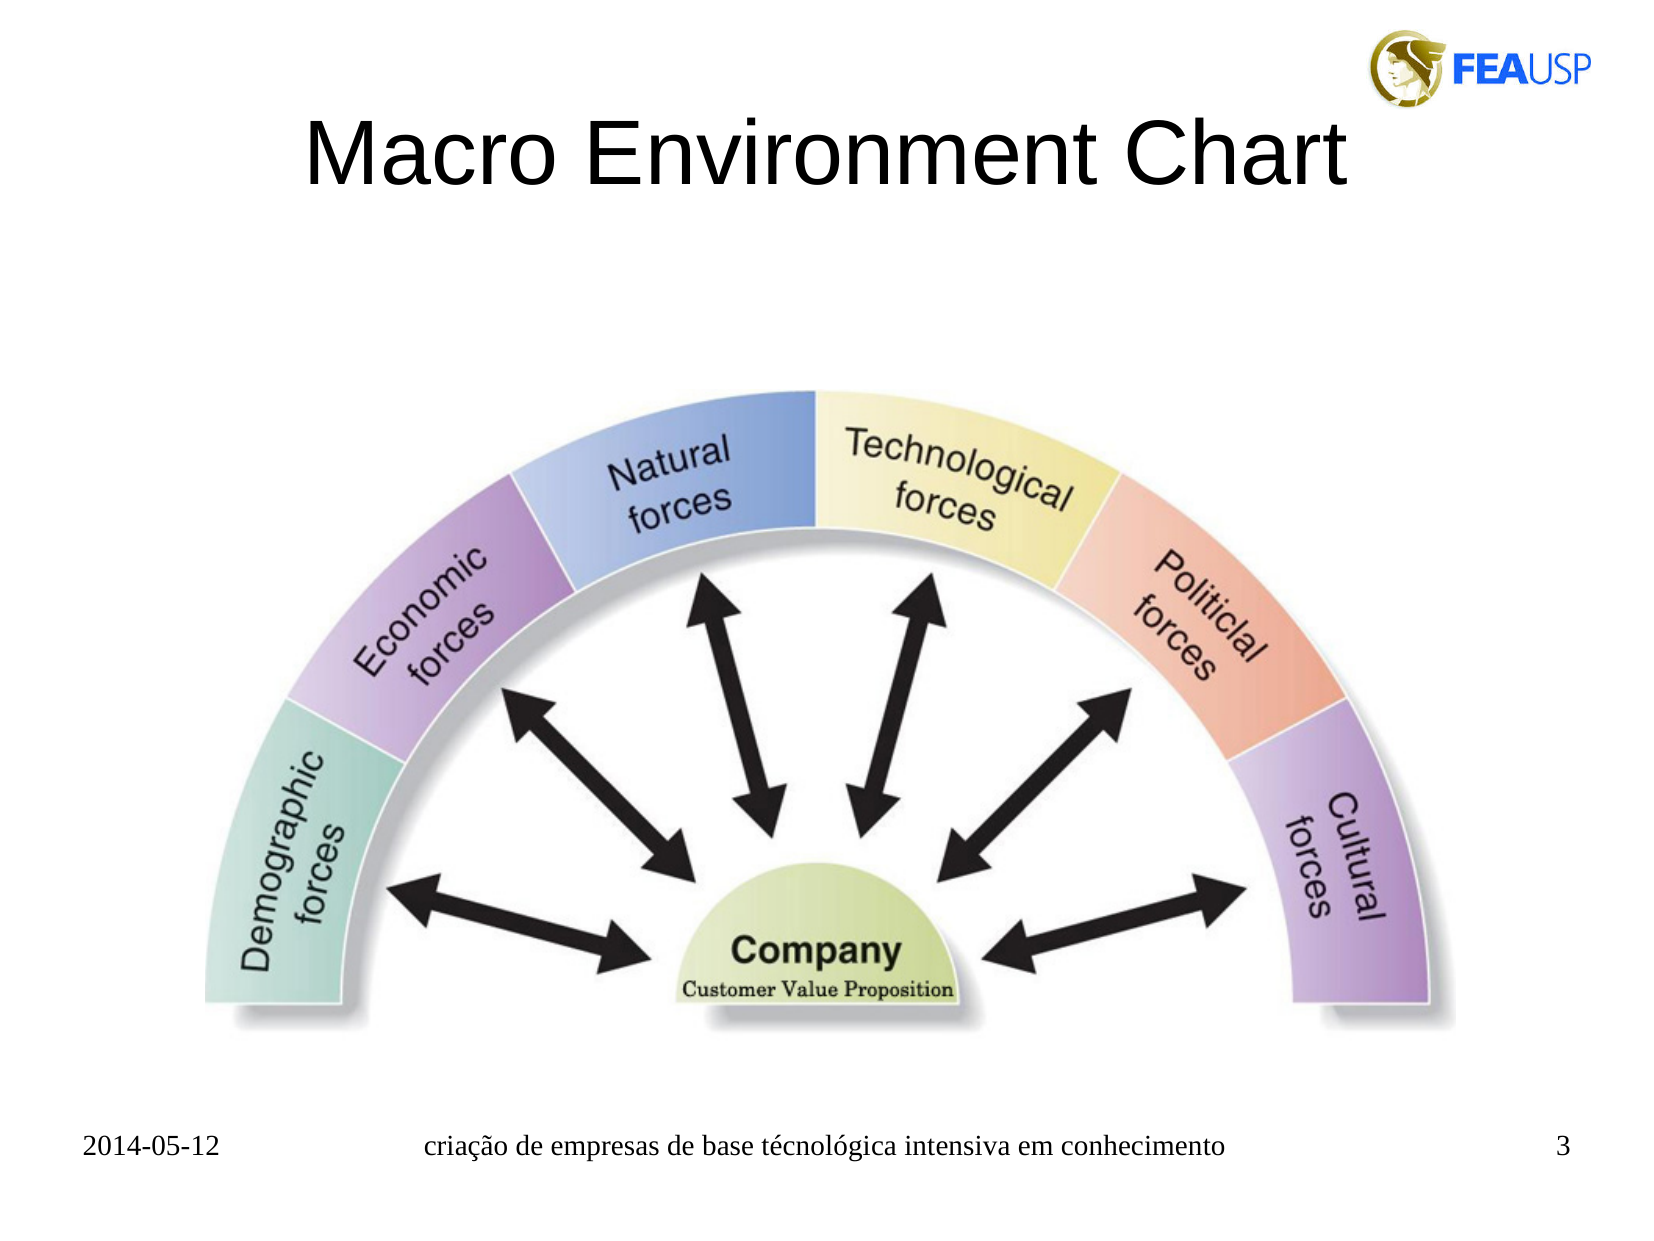

# Macro Environment Chart
2014-05-12
criação de empresas de base técnológica intensiva em conhecimento
3